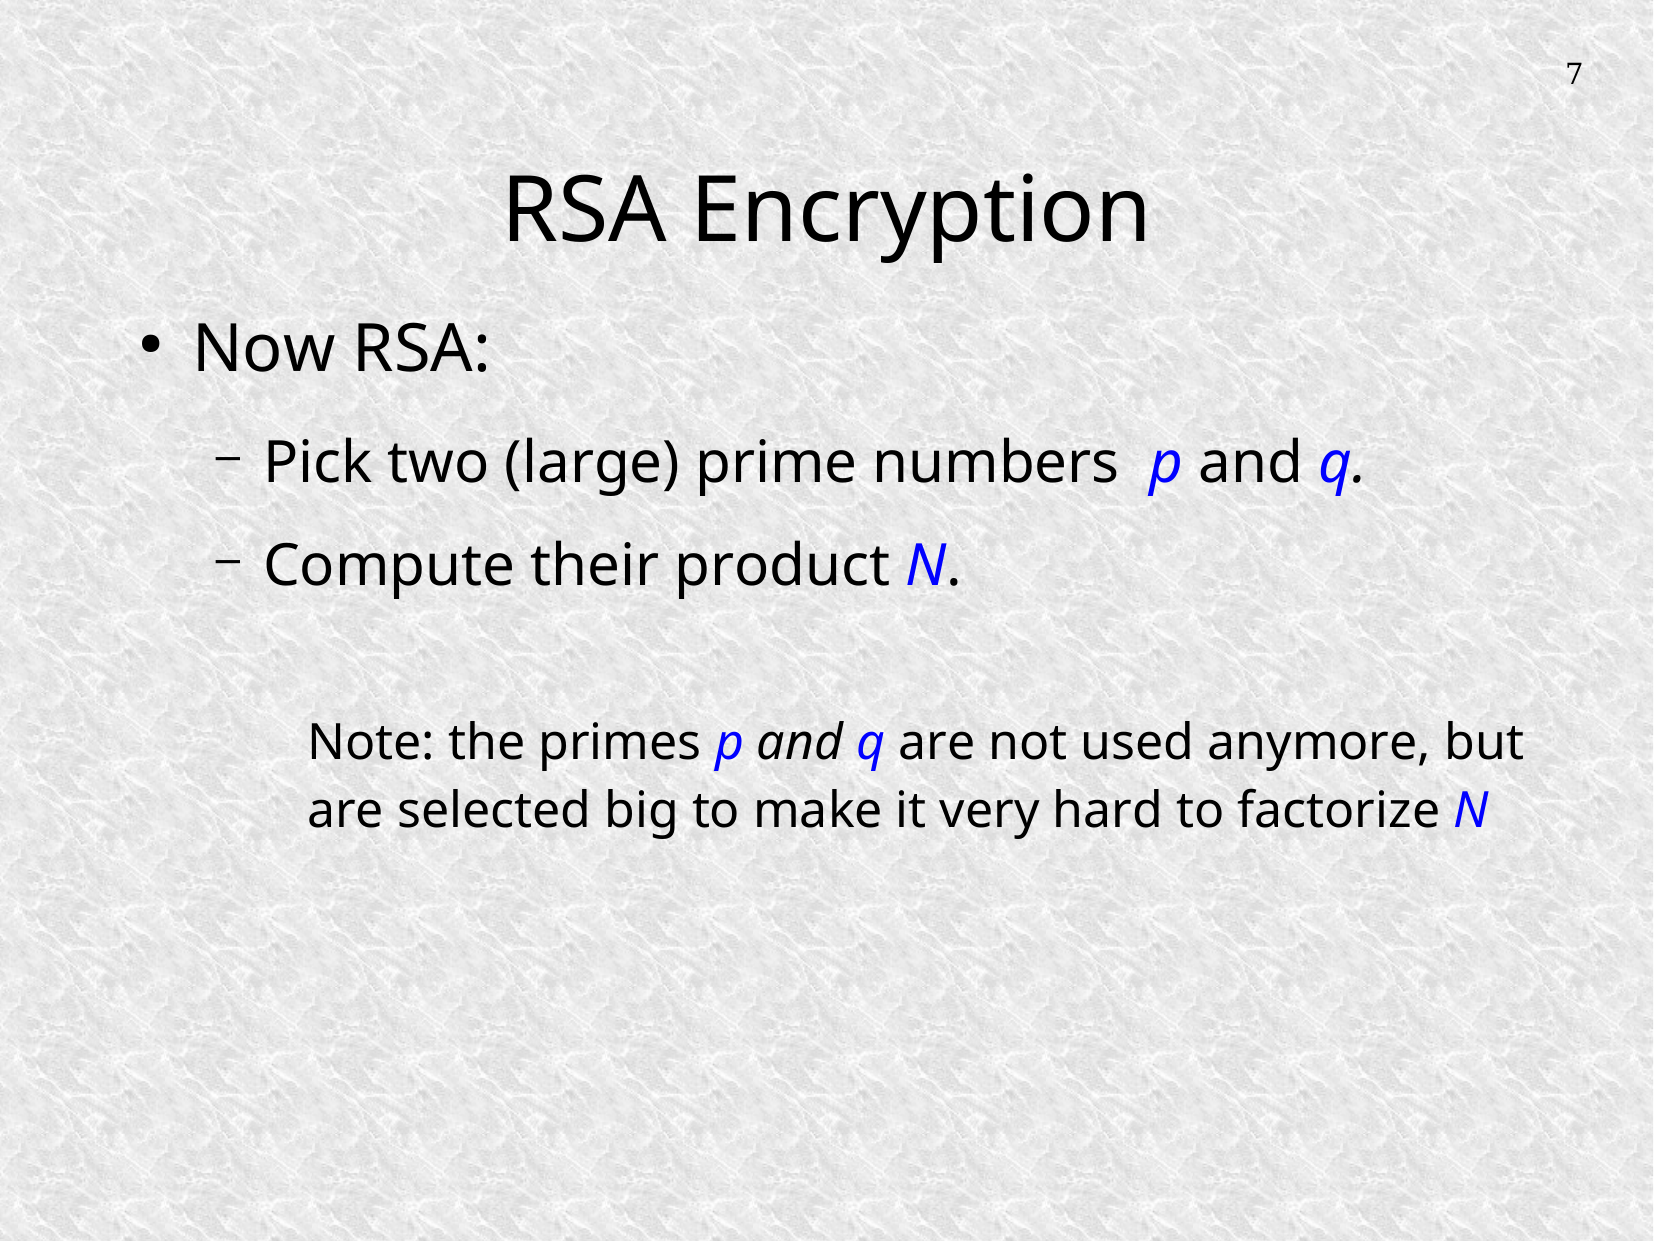

7
# RSA Encryption
Now RSA:
Pick two (large) prime numbers p and q.
Compute their product N.
Note: the primes p and q are not used anymore, but are selected big to make it very hard to factorize N